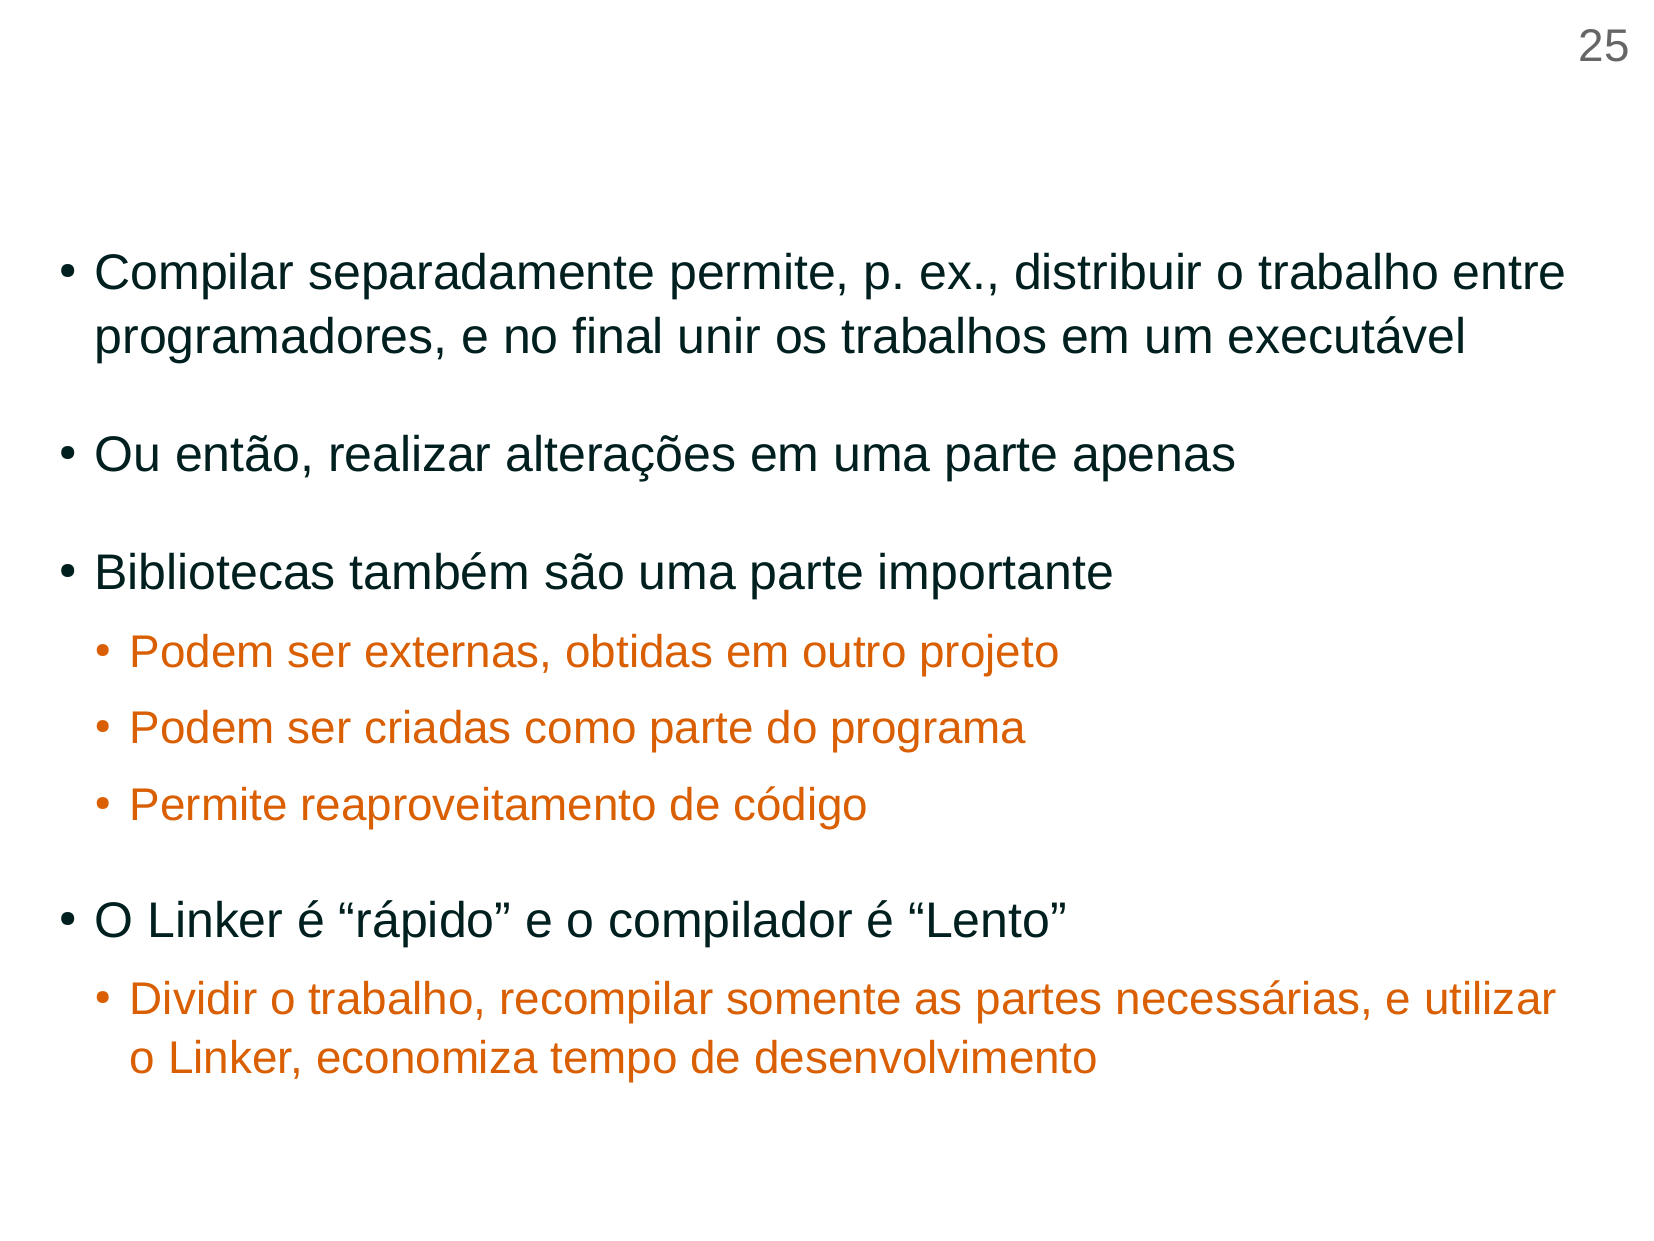

25
#
Compilar separadamente permite, p. ex., distribuir o trabalho entre programadores, e no final unir os trabalhos em um executável
Ou então, realizar alterações em uma parte apenas
Bibliotecas também são uma parte importante
Podem ser externas, obtidas em outro projeto
Podem ser criadas como parte do programa
Permite reaproveitamento de código
O Linker é “rápido” e o compilador é “Lento”
Dividir o trabalho, recompilar somente as partes necessárias, e utilizar o Linker, economiza tempo de desenvolvimento